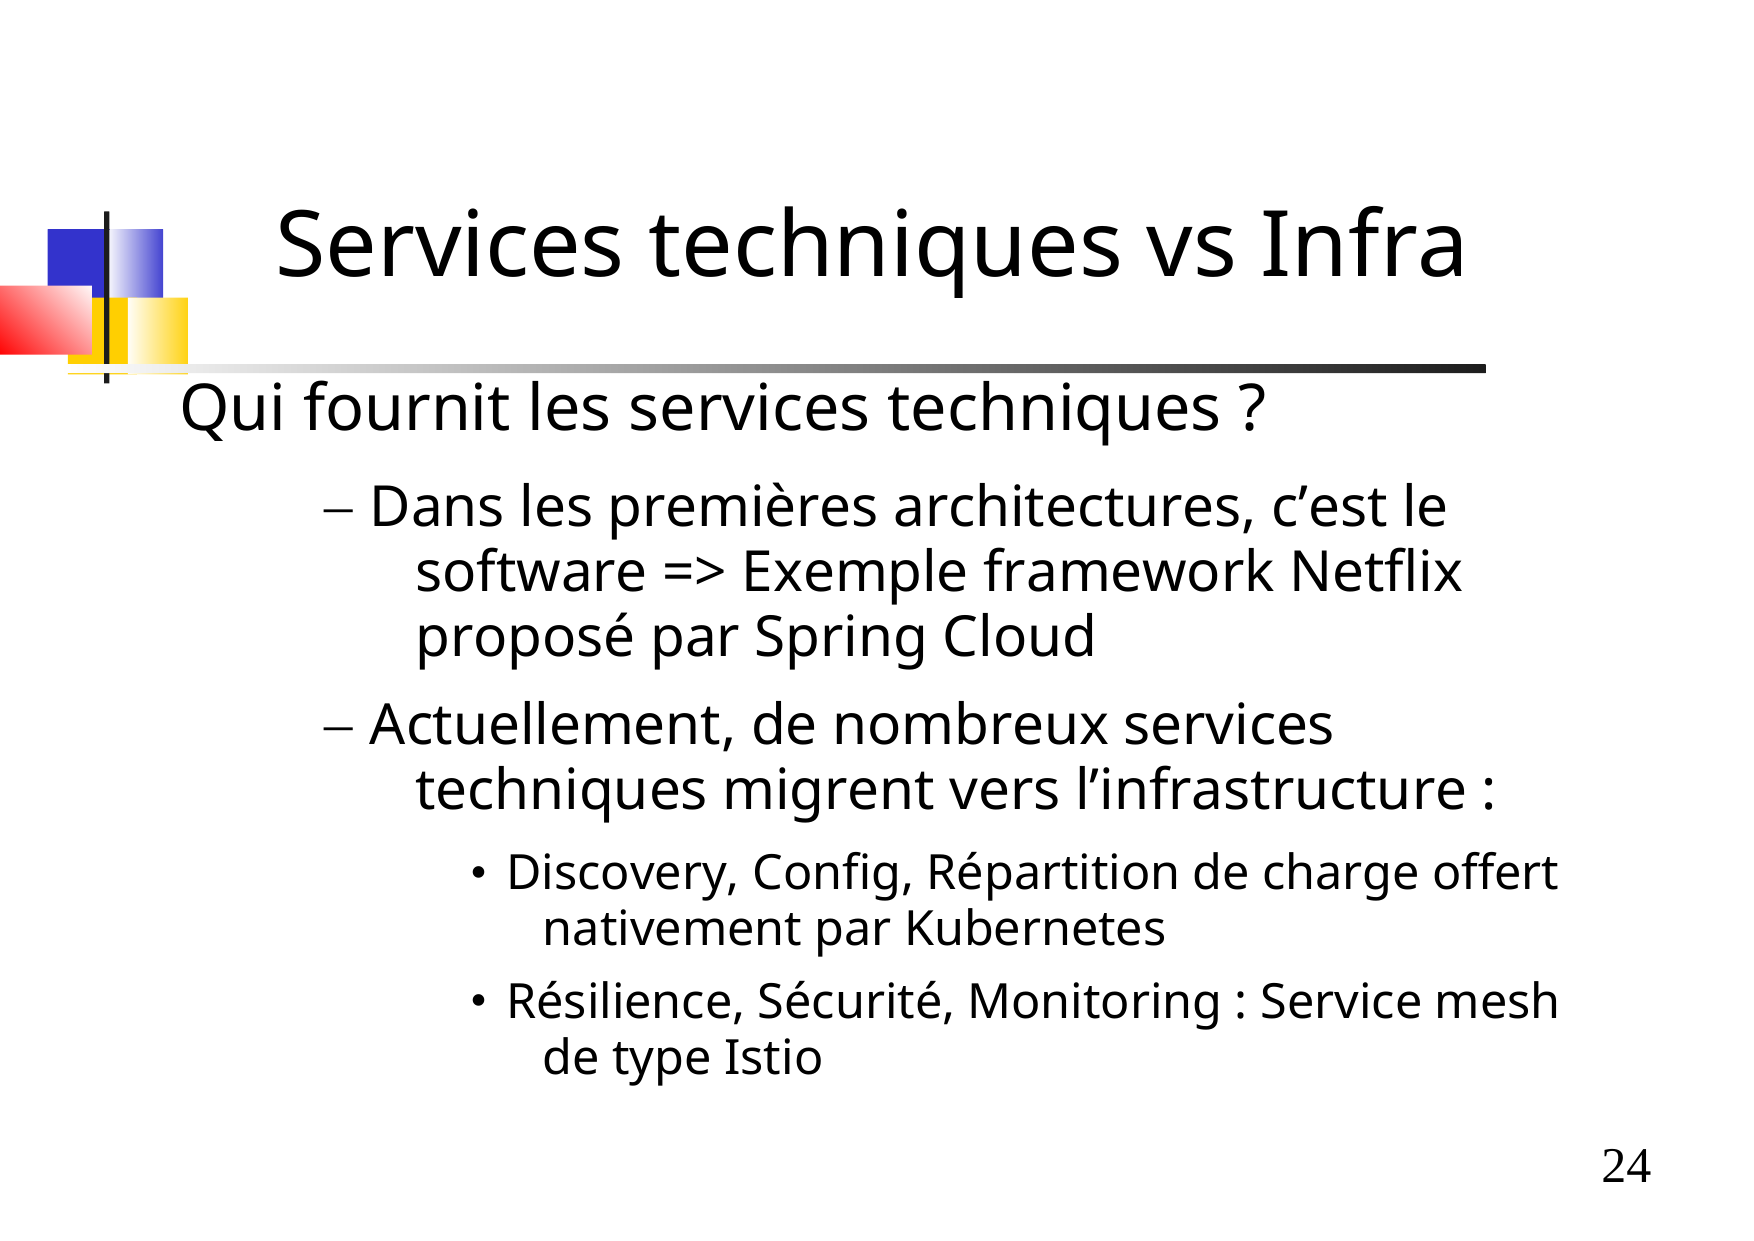

# Services techniques vs Infra
Qui fournit les services techniques ?
Dans les premières architectures, c’est le software => Exemple framework Netflix proposé par Spring Cloud
Actuellement, de nombreux services techniques migrent vers l’infrastructure :
Discovery, Config, Répartition de charge offert nativement par Kubernetes
Résilience, Sécurité, Monitoring : Service mesh de type Istio